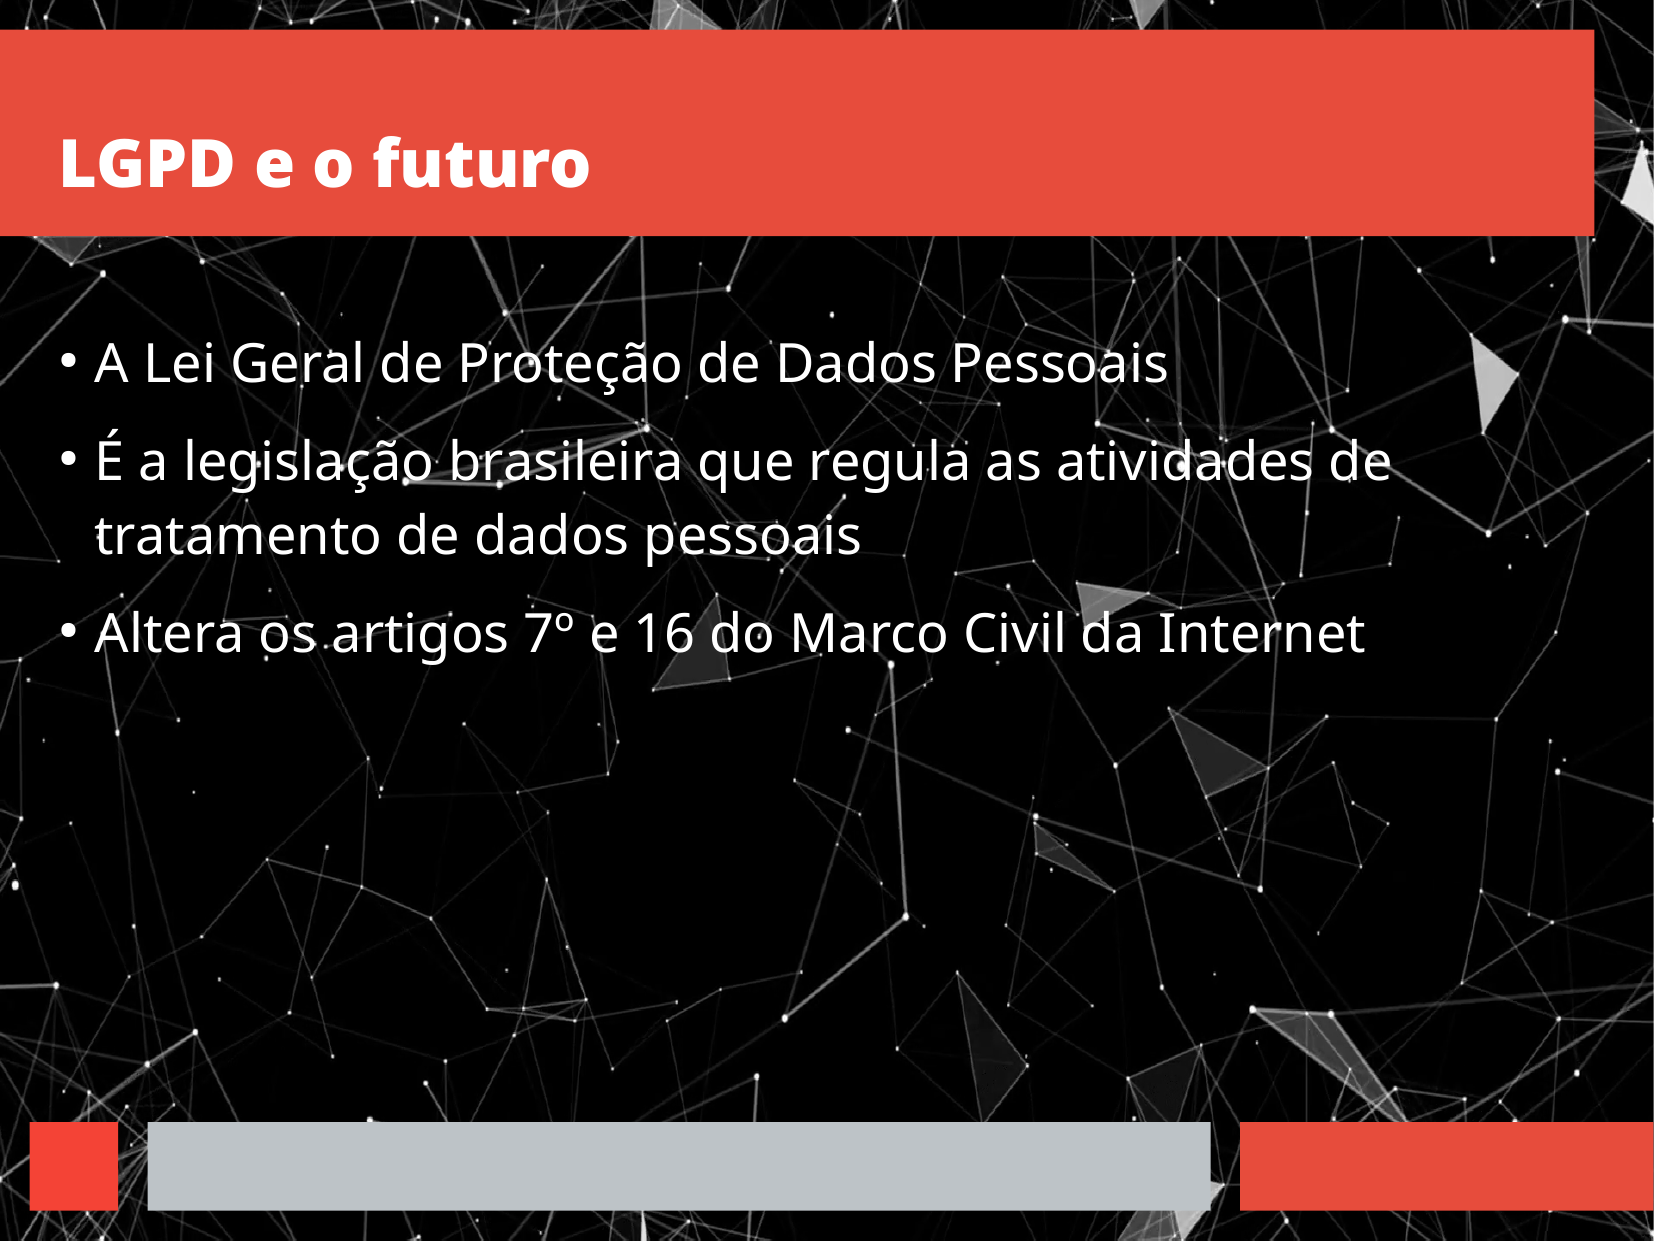

# LGPD e o futuro
A Lei Geral de Proteção de Dados Pessoais
É a legislação brasileira que regula as atividades de tratamento de dados pessoais
Altera os artigos 7º e 16 do Marco Civil da Internet